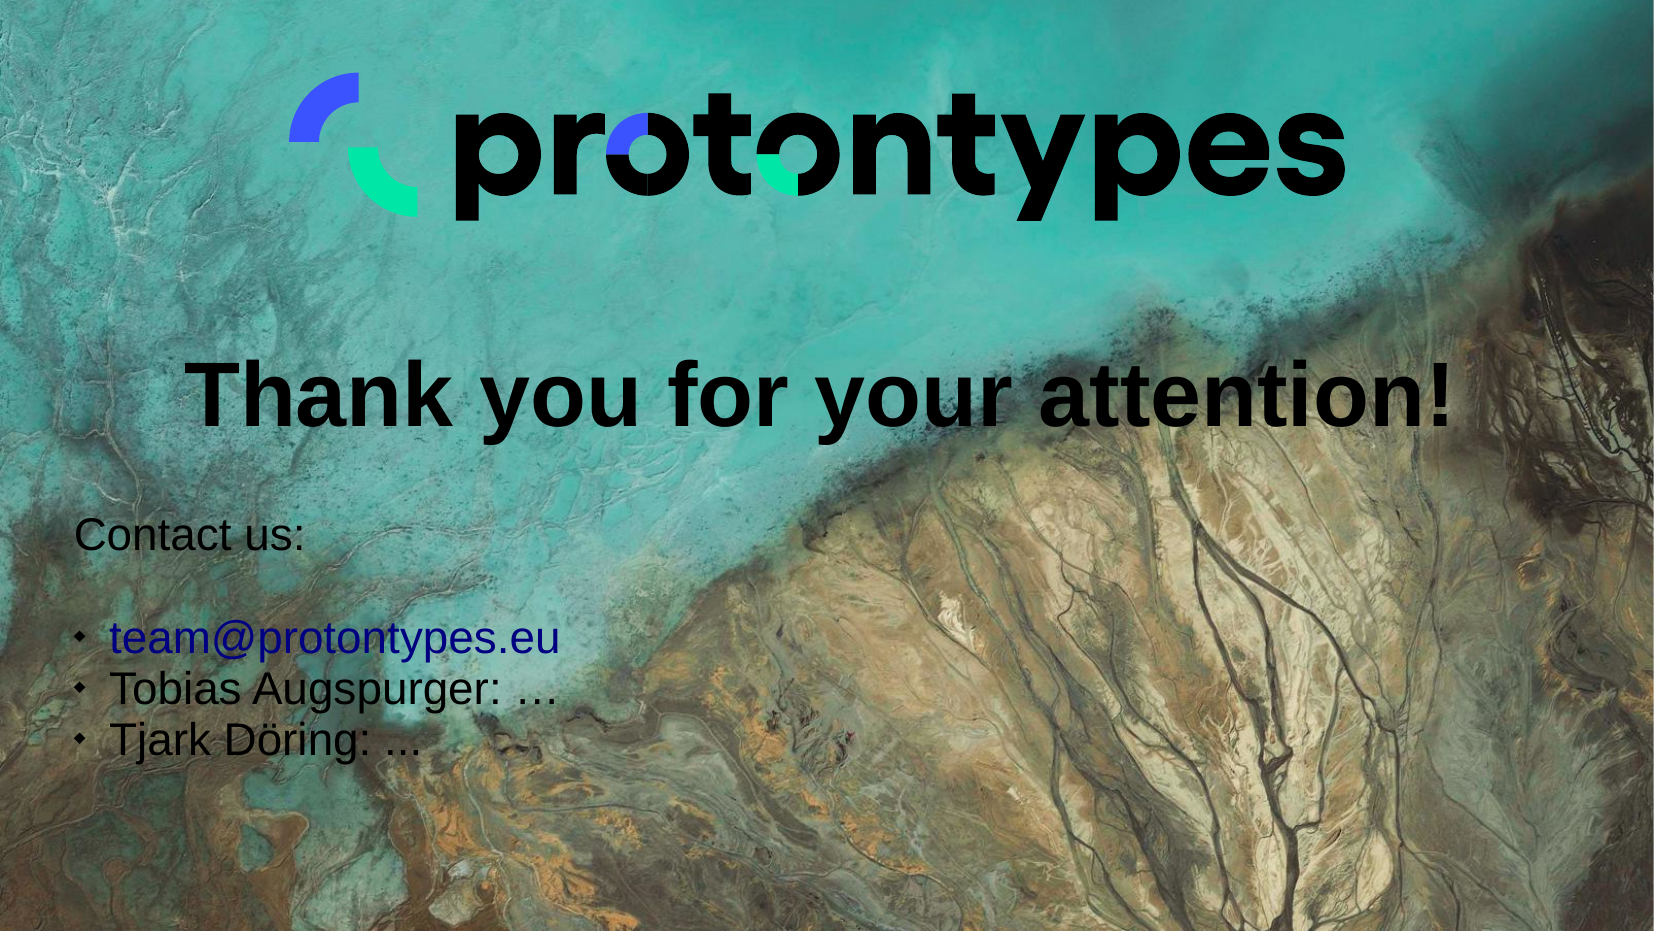

# Thank you for your attention!
Contact us:
team@protontypes.eu
Tobias Augspurger: …
Tjark Döring: ...